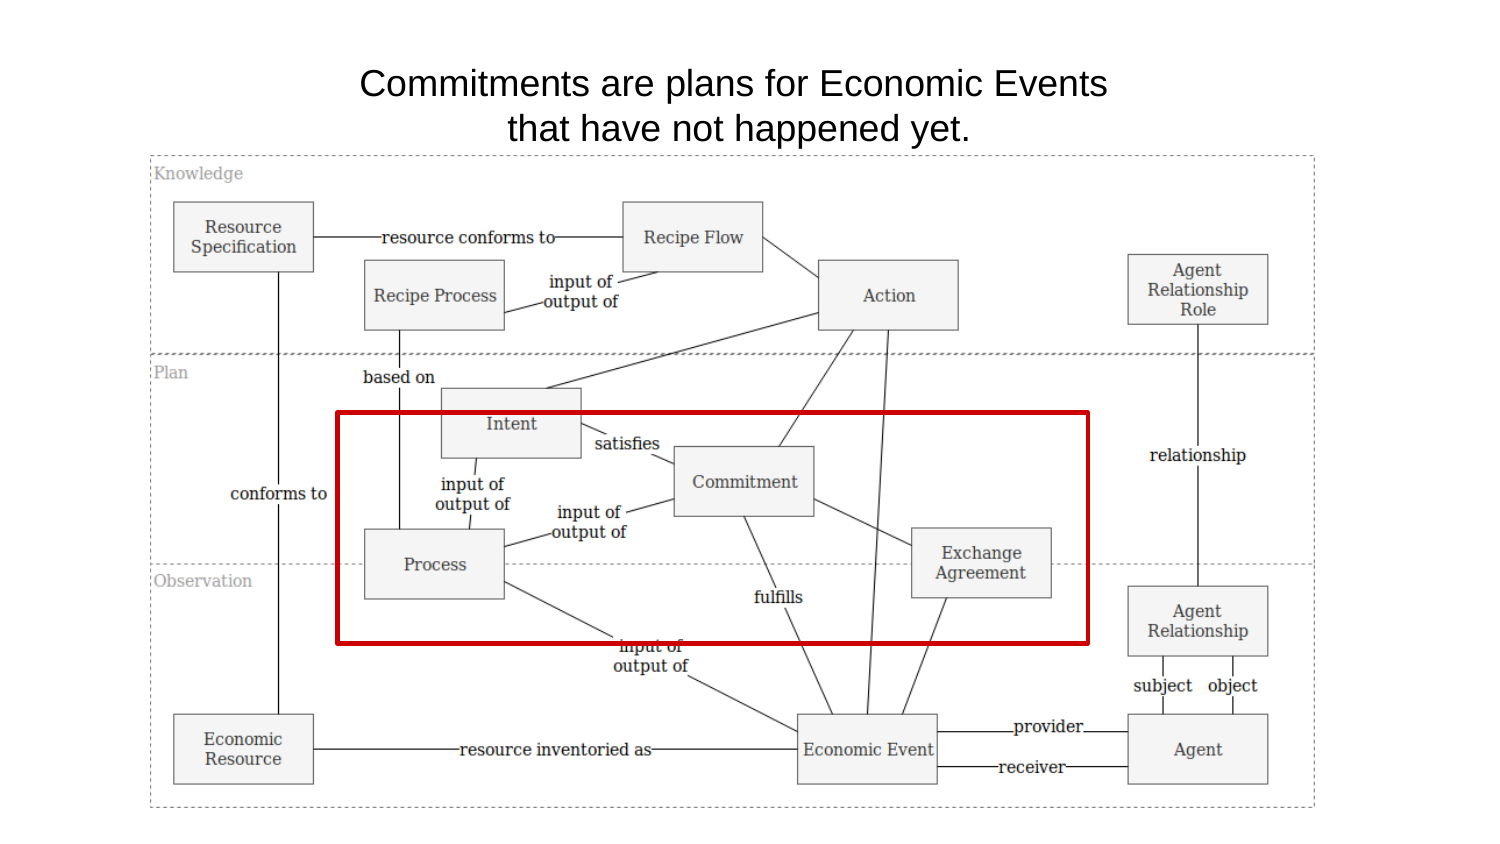

Commitments are plans for Economic Events
that have not happened yet.